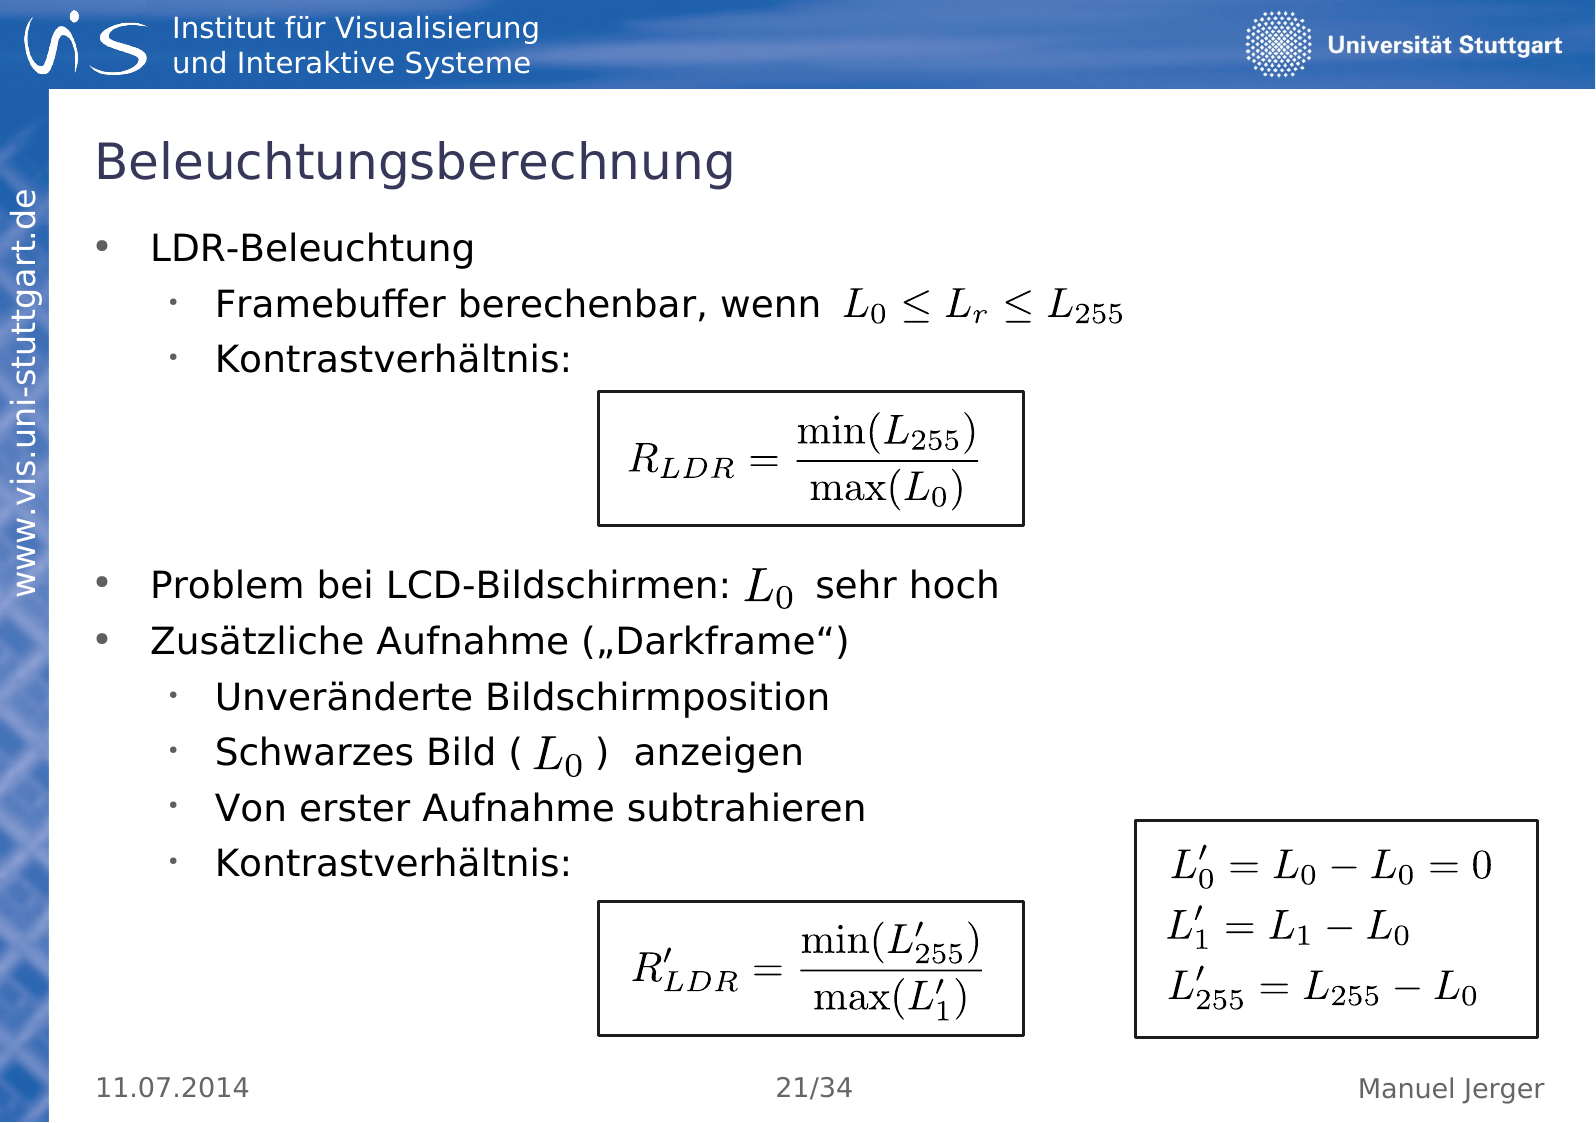

# Beleuchtungsberechnung
LDR-Beleuchtung
Framebuffer berechenbar, wenn
Kontrastverhältnis:
Problem bei LCD-Bildschirmen: sehr hoch
Zusätzliche Aufnahme („Darkframe“)
Unveränderte Bildschirmposition
Schwarzes Bild ( ) anzeigen
Von erster Aufnahme subtrahieren
Kontrastverhältnis: